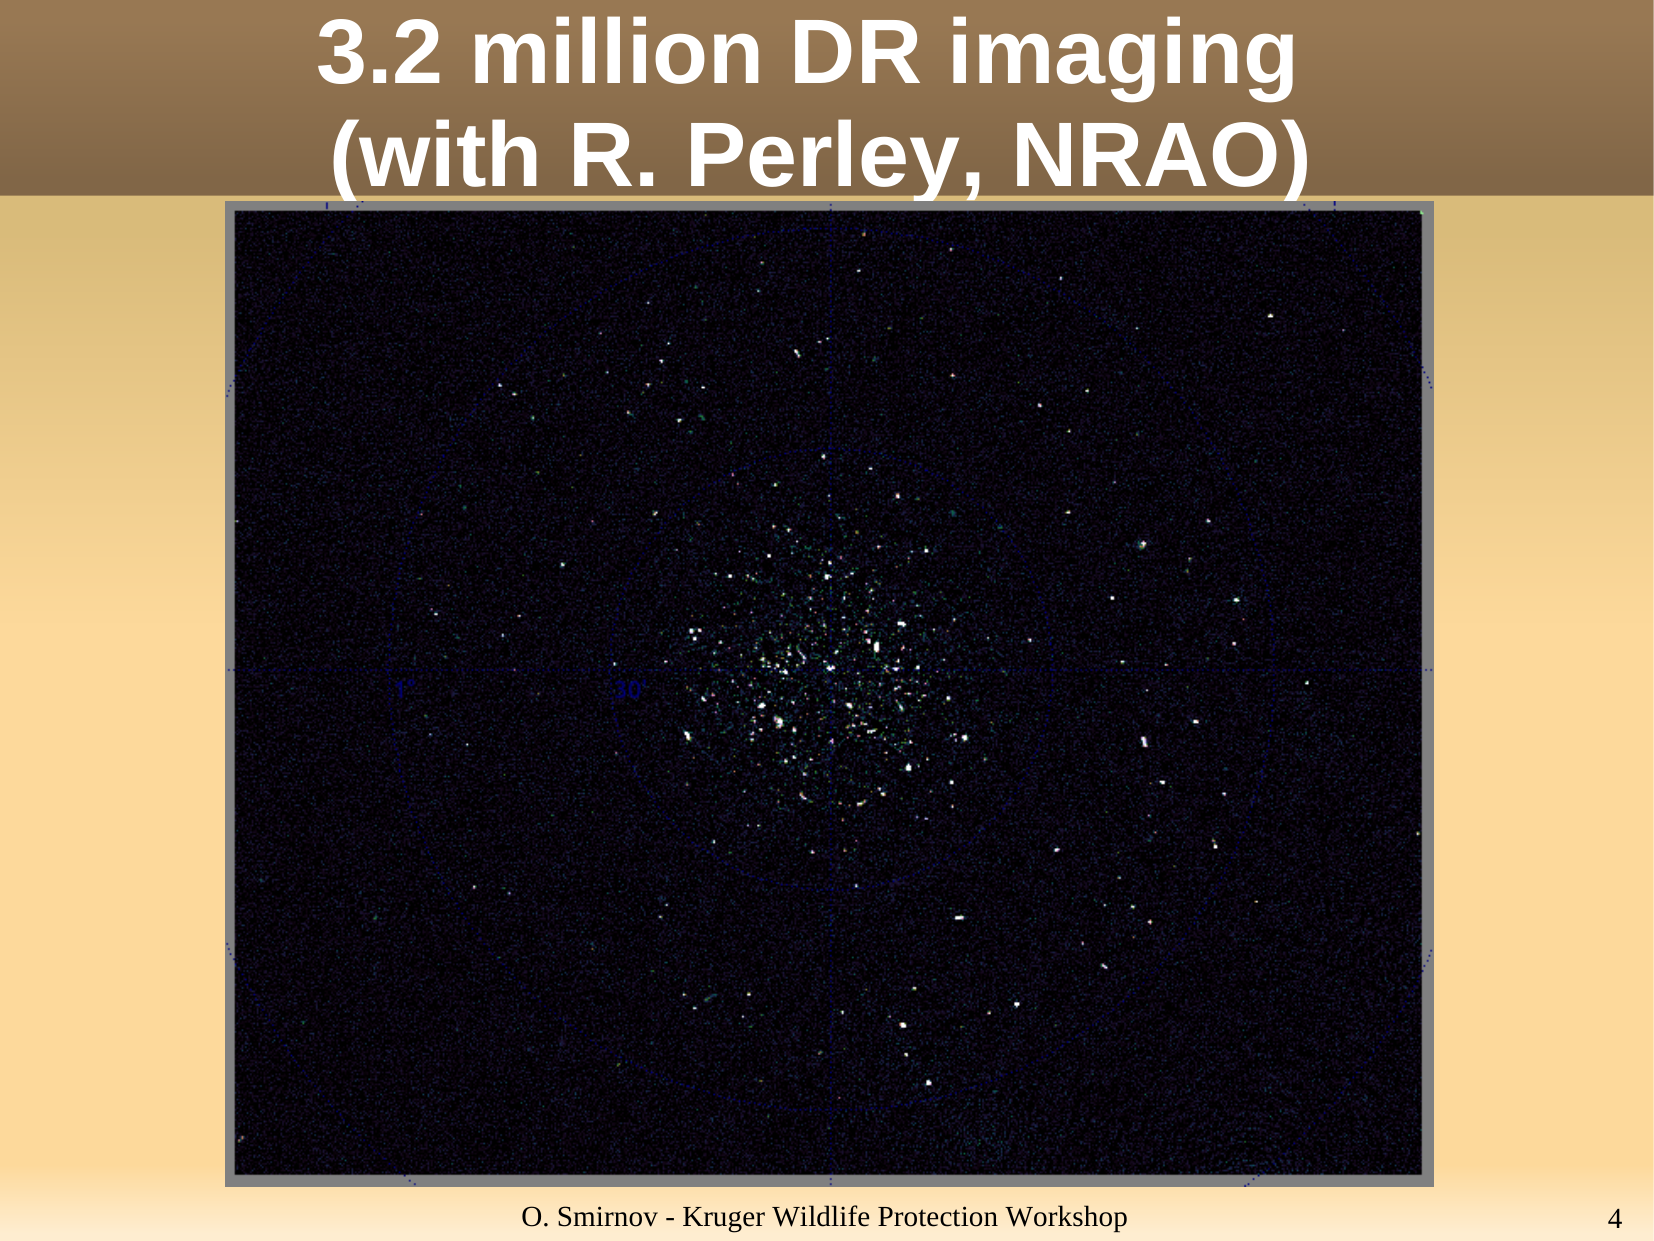

# 3.2 million DR imaging (with R. Perley, NRAO)
O. Smirnov - Kruger Wildlife Protection Workshop
4